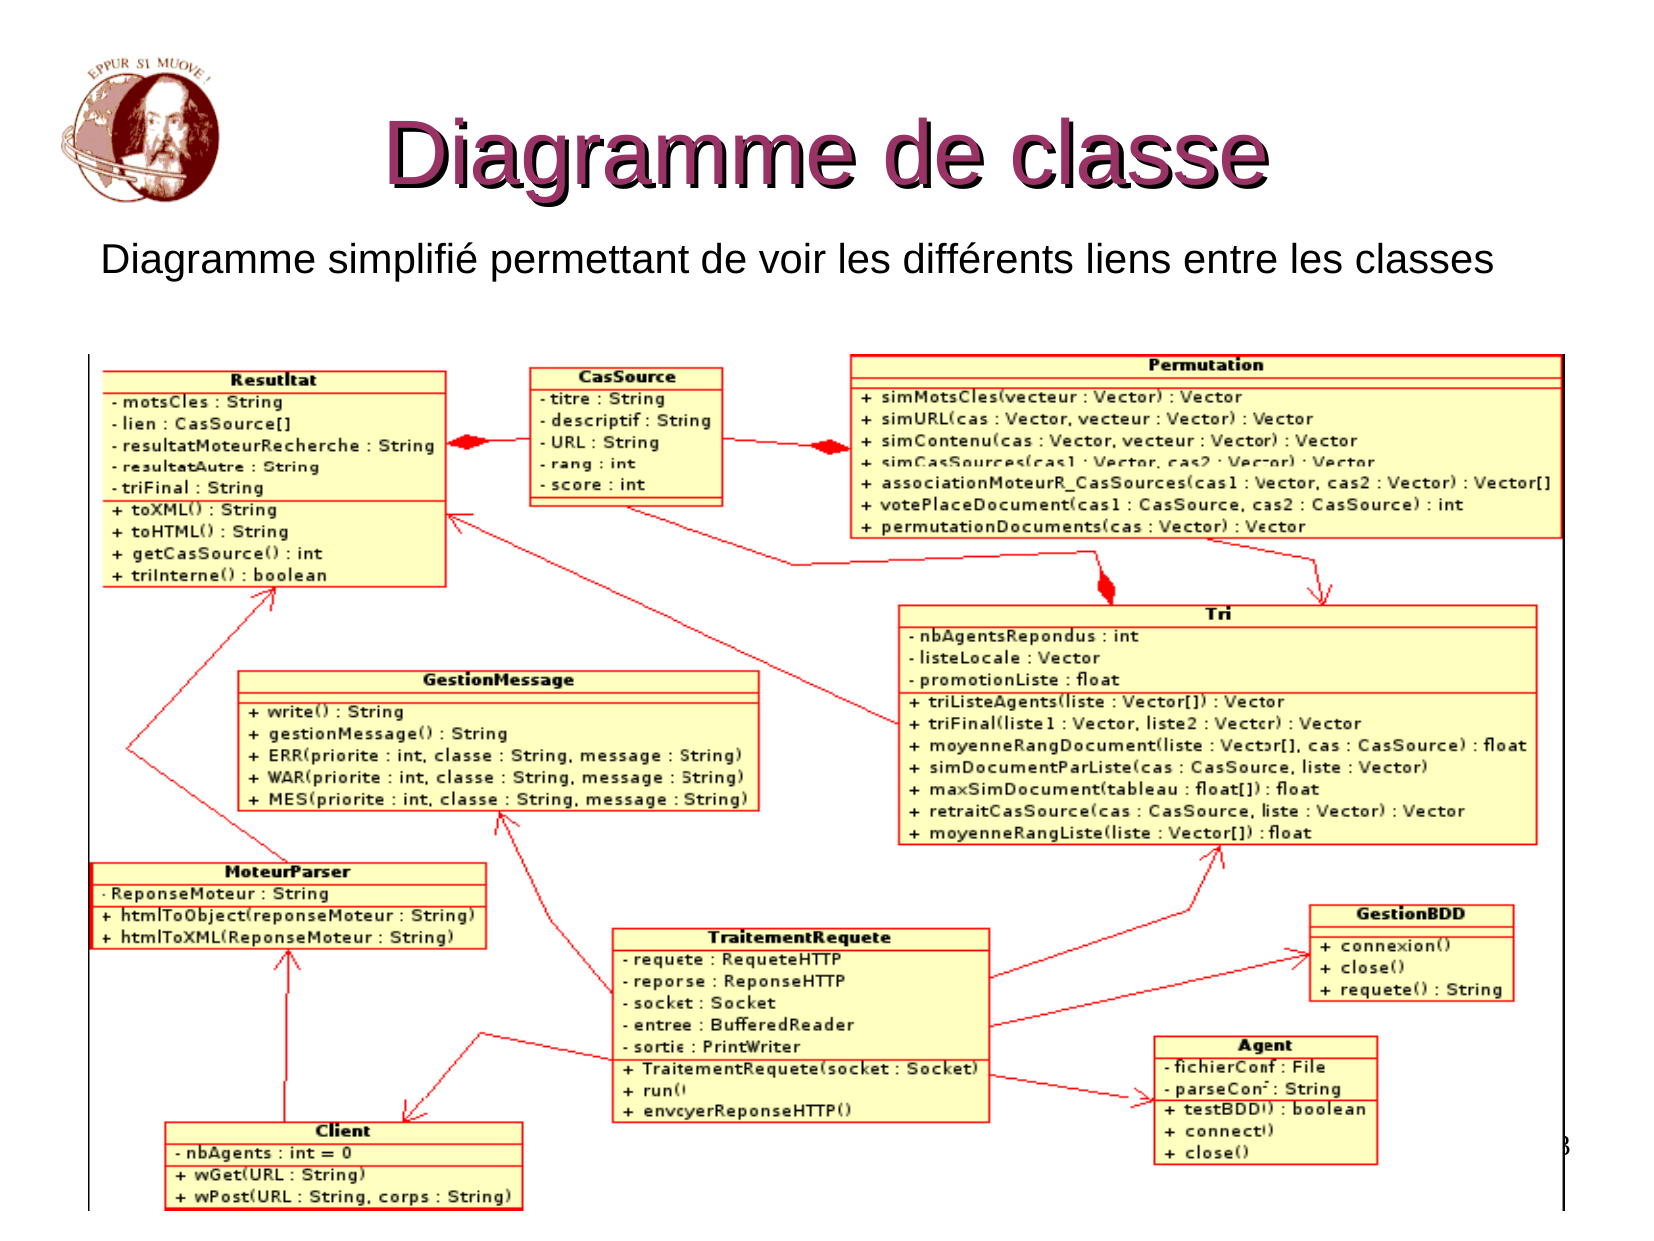

# Diagramme de classe
Diagramme simplifié permettant de voir les différents liens entre les classes
3